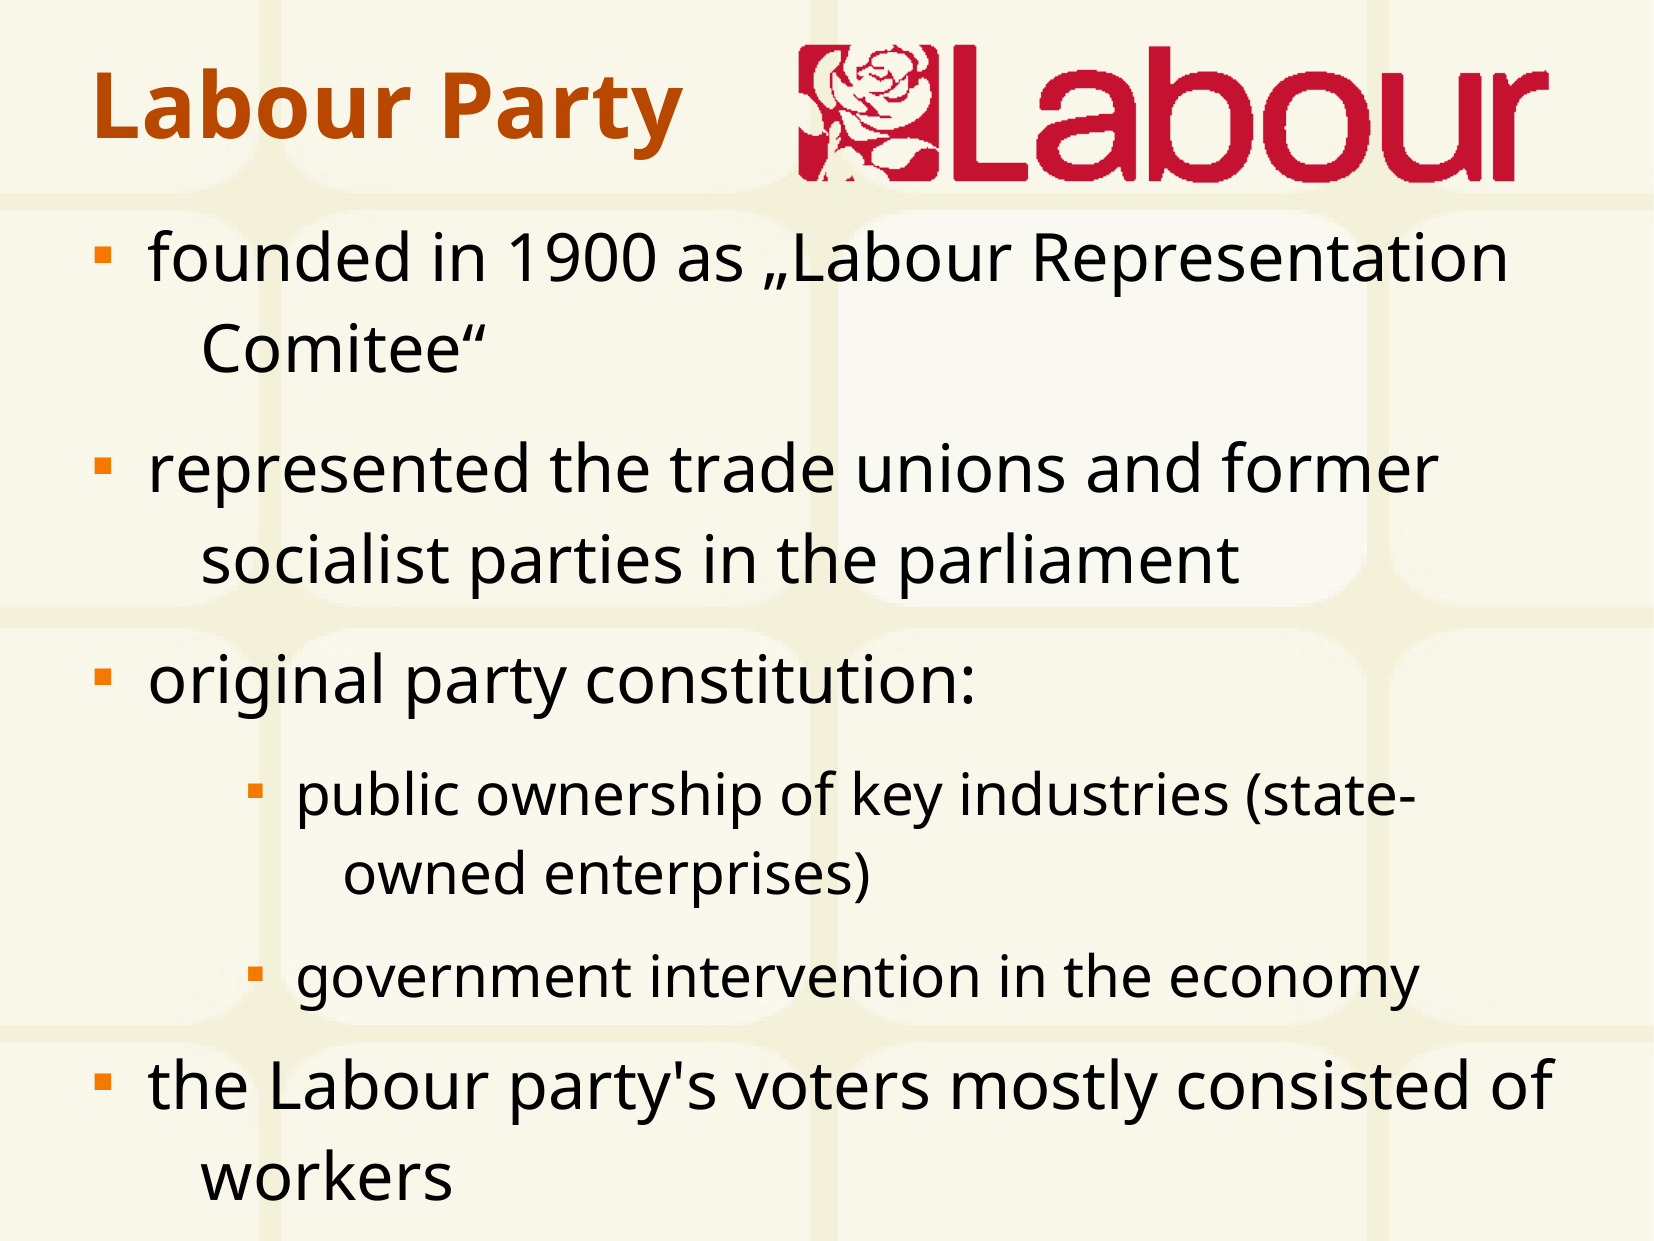

# Labour Party
founded in 1900 as „Labour Representation Comitee“
represented the trade unions and former socialist parties in the parliament
original party constitution:
public ownership of key industries (state-owned enterprises)
government intervention in the economy
the Labour party's voters mostly consisted of workers